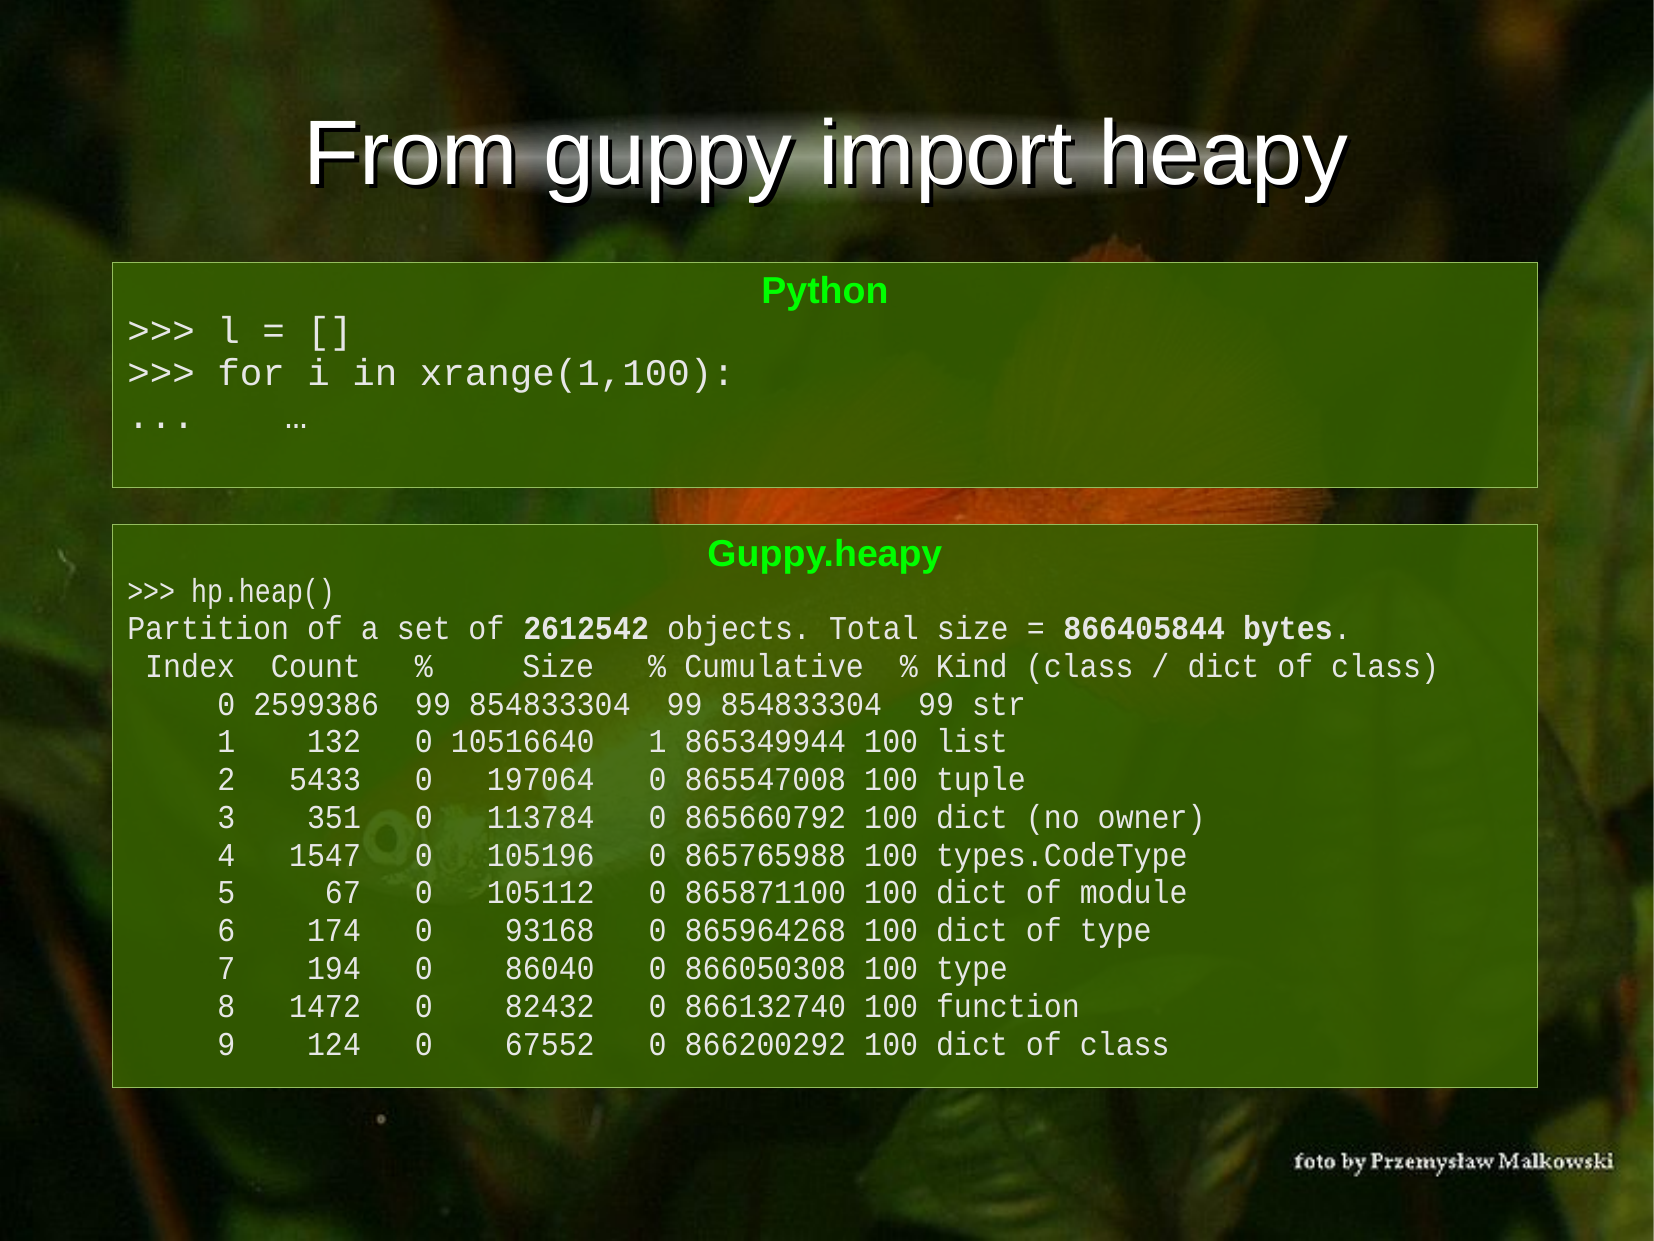

# From guppy import heapy
Python
>>> l = []
>>> for i in xrange(1,100):
... …
Guppy.heapy
>>> hp.heap()
Partition of a set of 2612542 objects. Total size = 866405844 bytes.
 Index Count % Size % Cumulative % Kind (class / dict of class)
 0 2599386 99 854833304 99 854833304 99 str
 1 132 0 10516640 1 865349944 100 list
 2 5433 0 197064 0 865547008 100 tuple
 3 351 0 113784 0 865660792 100 dict (no owner)
 4 1547 0 105196 0 865765988 100 types.CodeType
 5 67 0 105112 0 865871100 100 dict of module
 6 174 0 93168 0 865964268 100 dict of type
 7 194 0 86040 0 866050308 100 type
 8 1472 0 82432 0 866132740 100 function
 9 124 0 67552 0 866200292 100 dict of class